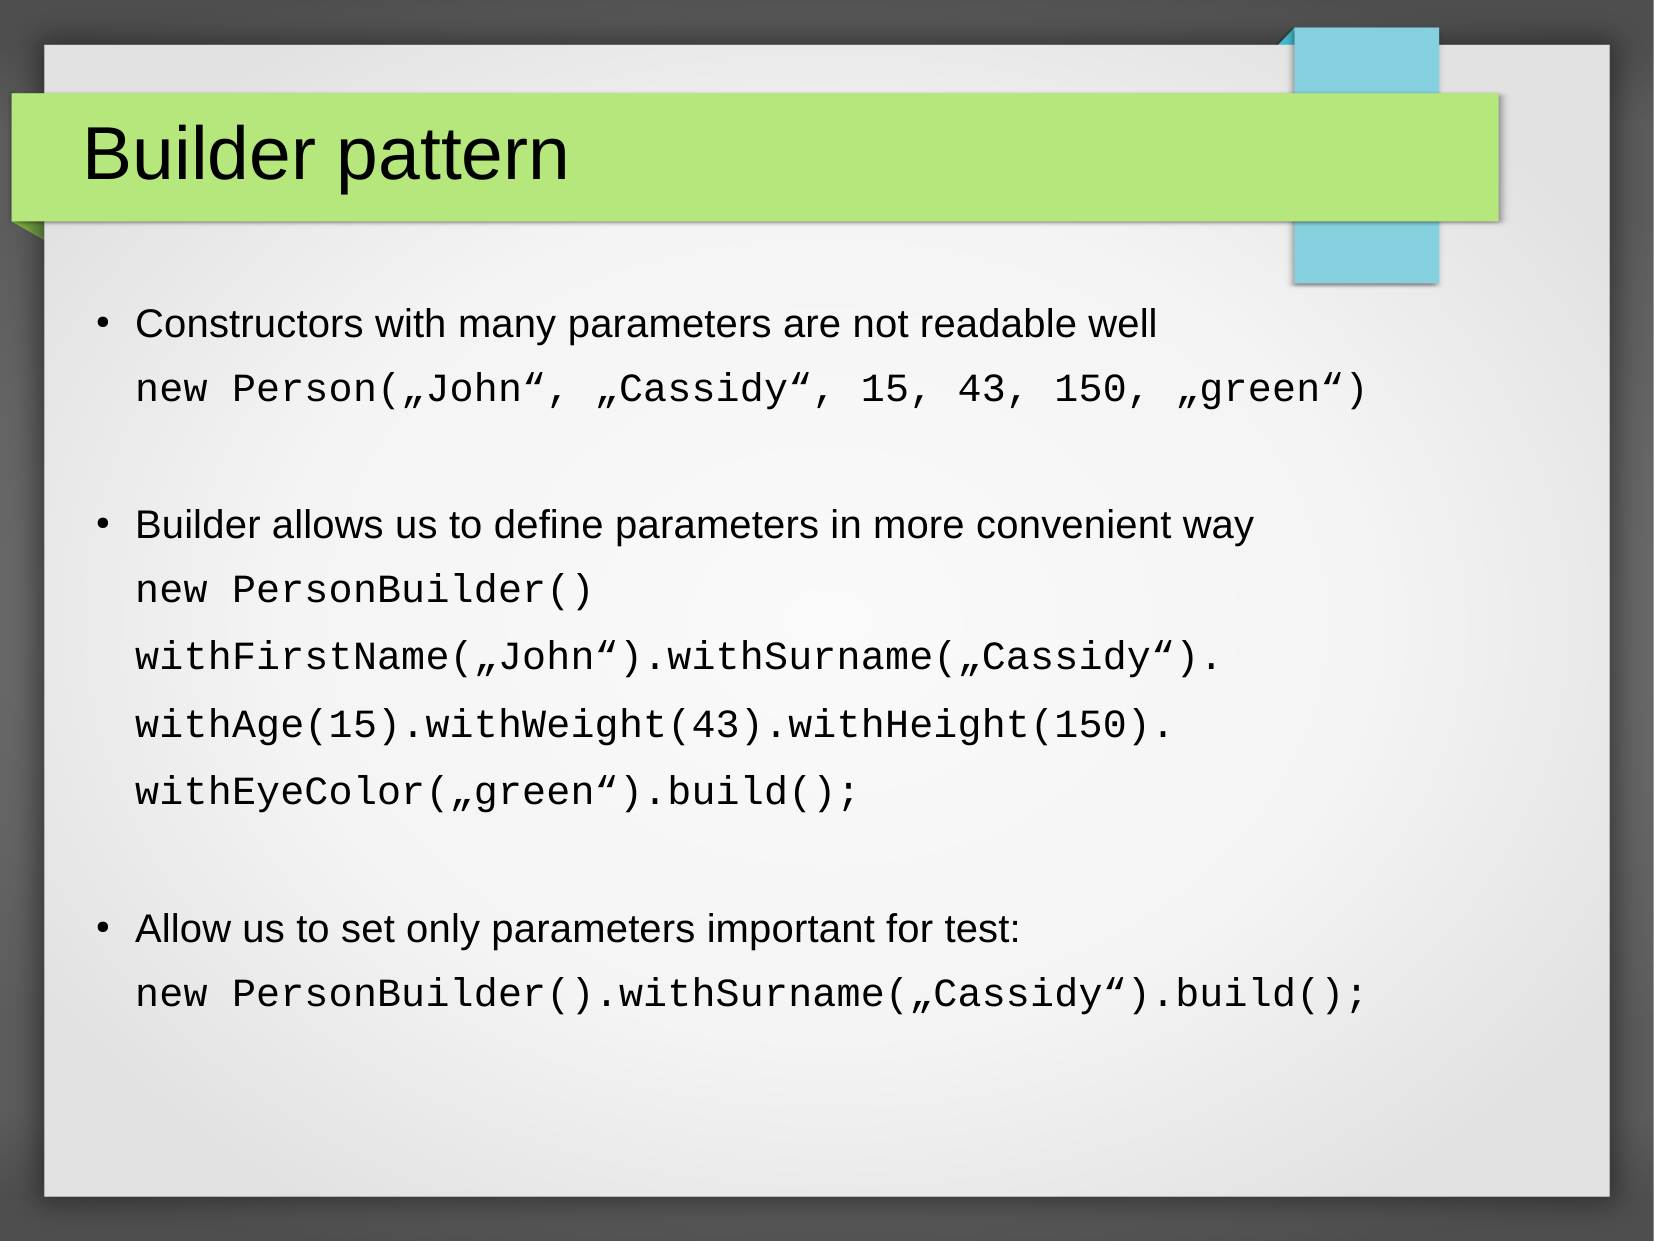

# Builder pattern
Constructors with many parameters are not readable well
new Person(„John“, „Cassidy“, 15, 43, 150, „green“)
Builder allows us to define parameters in more convenient way
new PersonBuilder()
withFirstName(„John“).withSurname(„Cassidy“).
withAge(15).withWeight(43).withHeight(150).
withEyeColor(„green“).build();
Allow us to set only parameters important for test:
new PersonBuilder().withSurname(„Cassidy“).build();